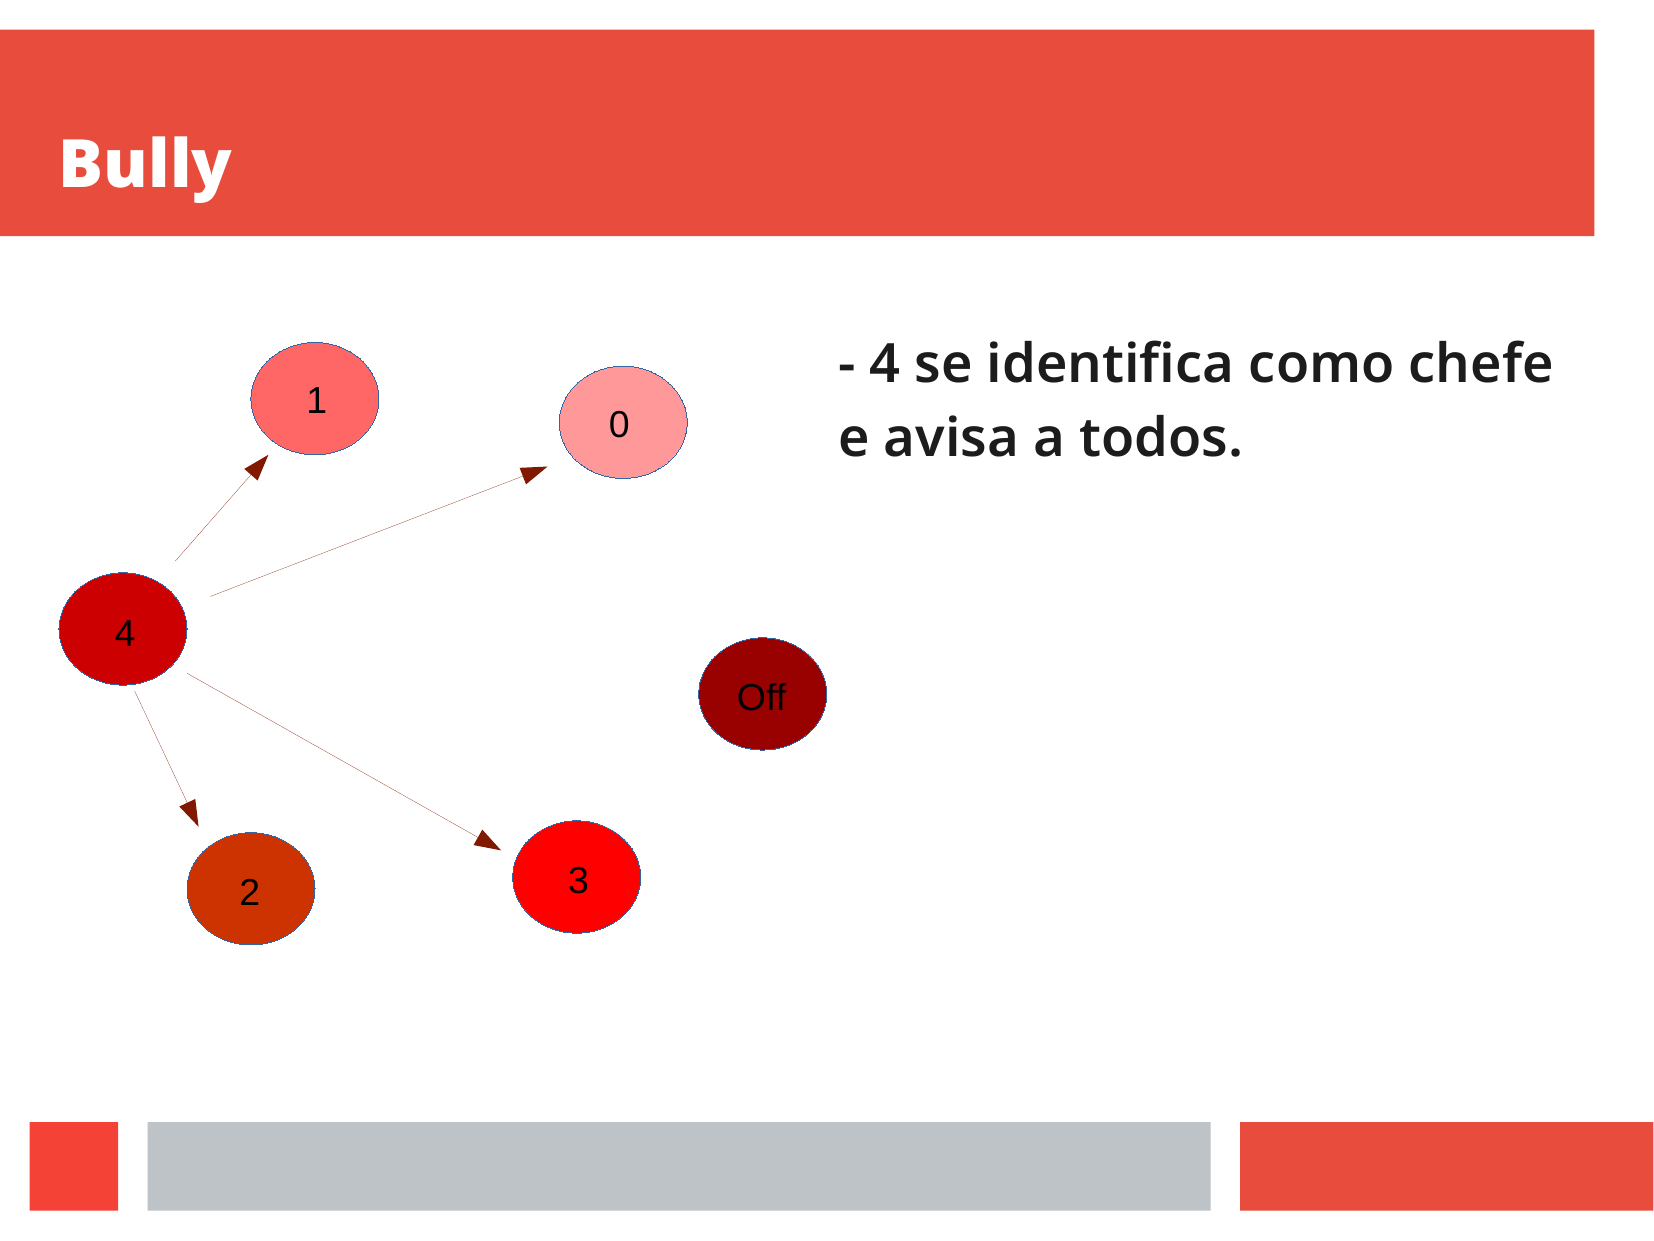

# Bully
- 4 se identifica como chefe e avisa a todos.
1
0
4
Off
3
2